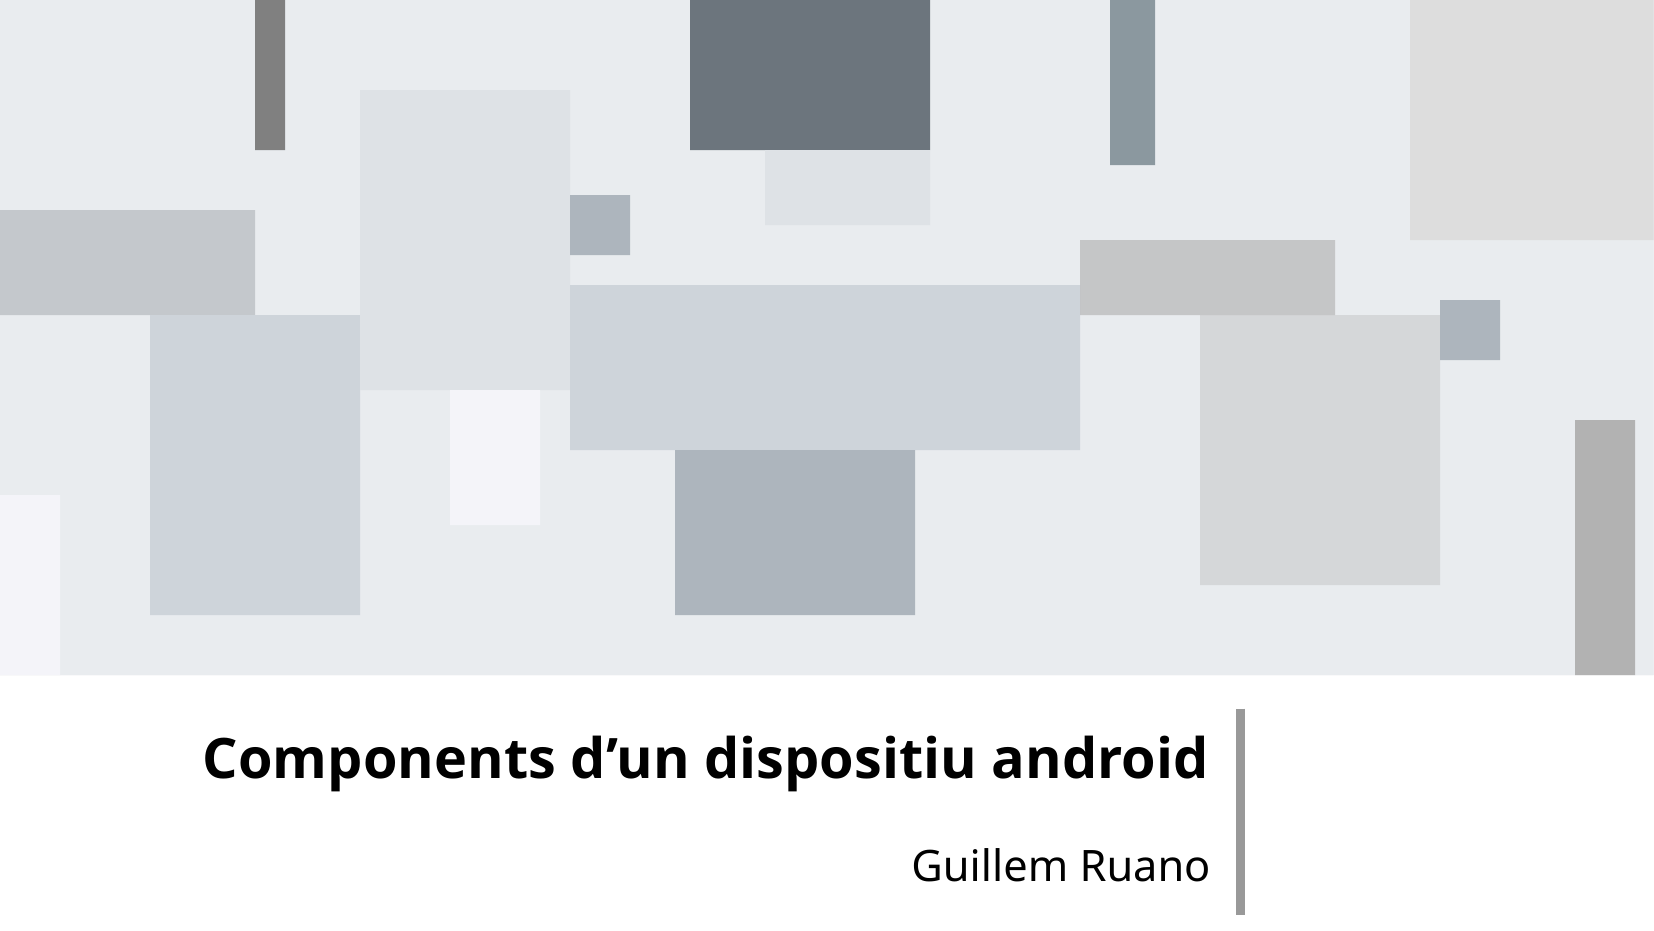

# Components d’un dispositiu android
Guillem Ruano